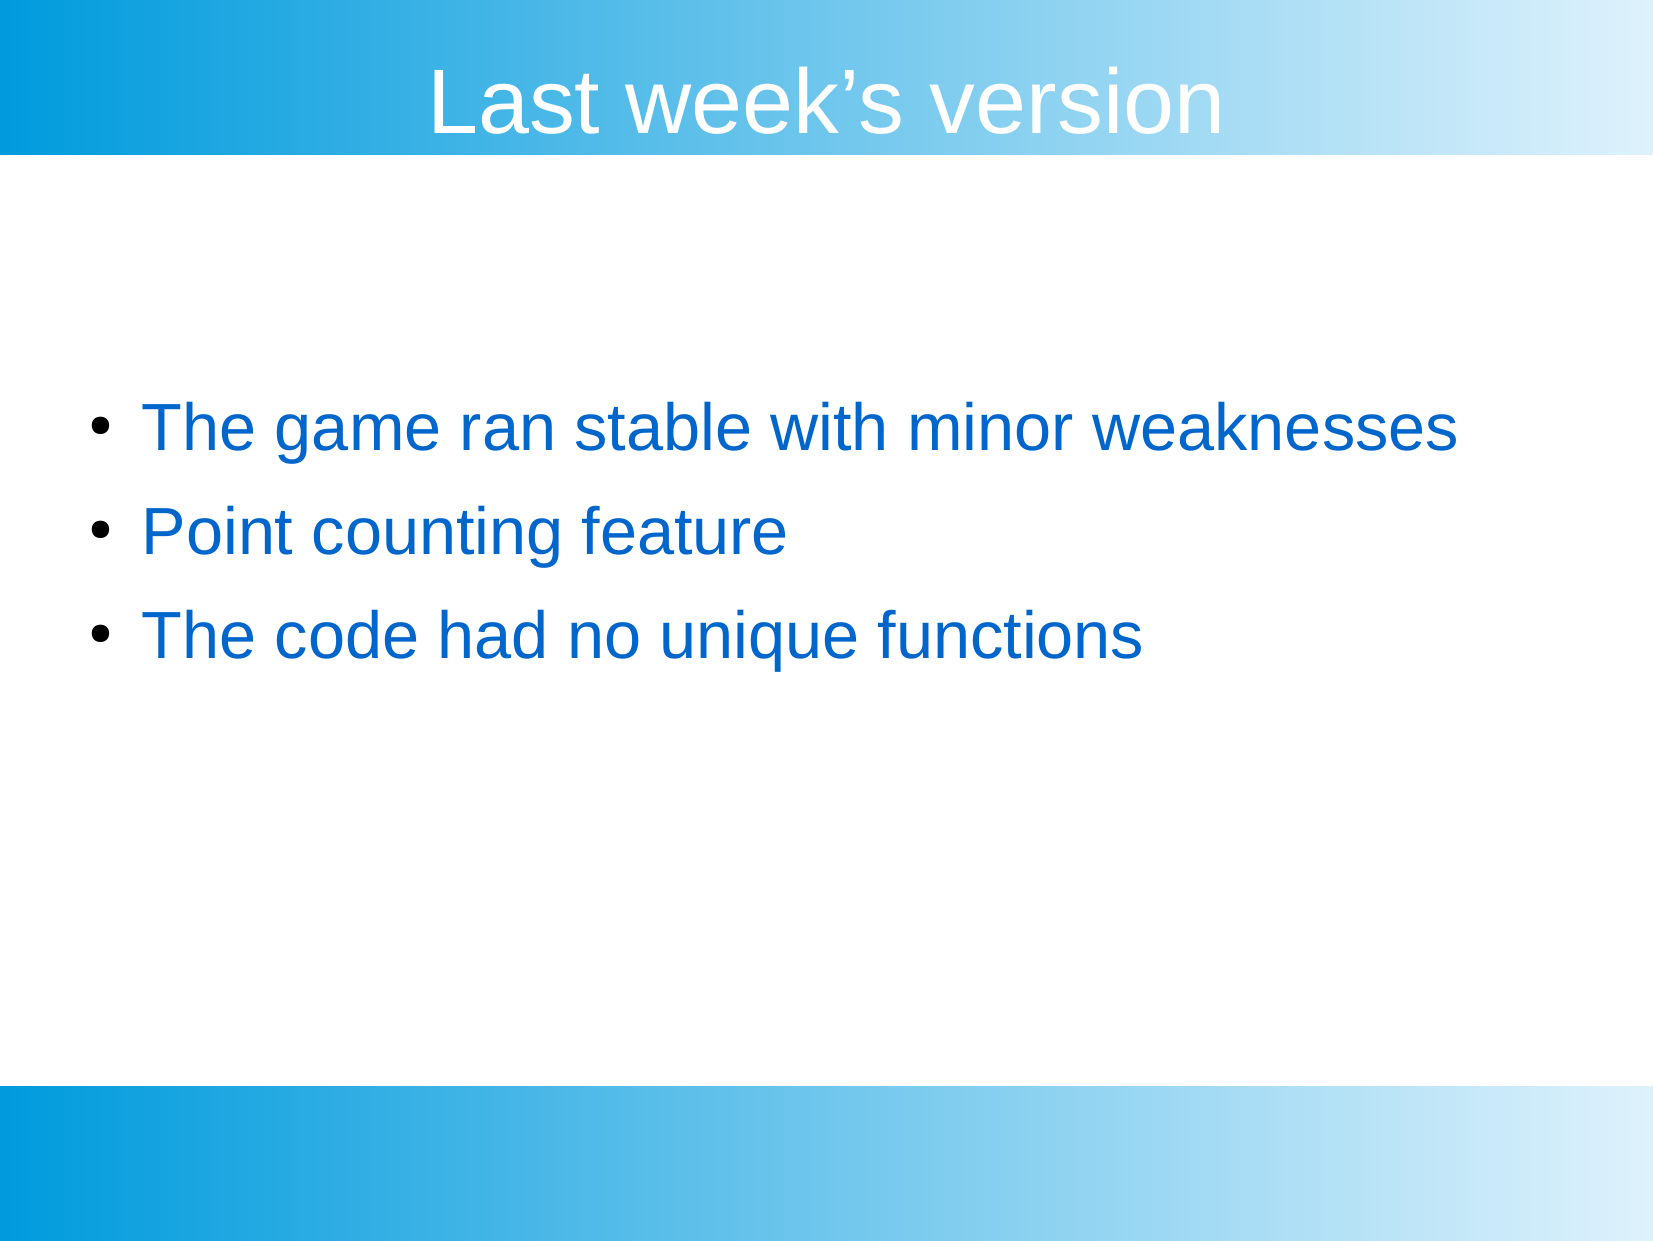

# Last week’s version
The game ran stable with minor weaknesses
Point counting feature
The code had no unique functions